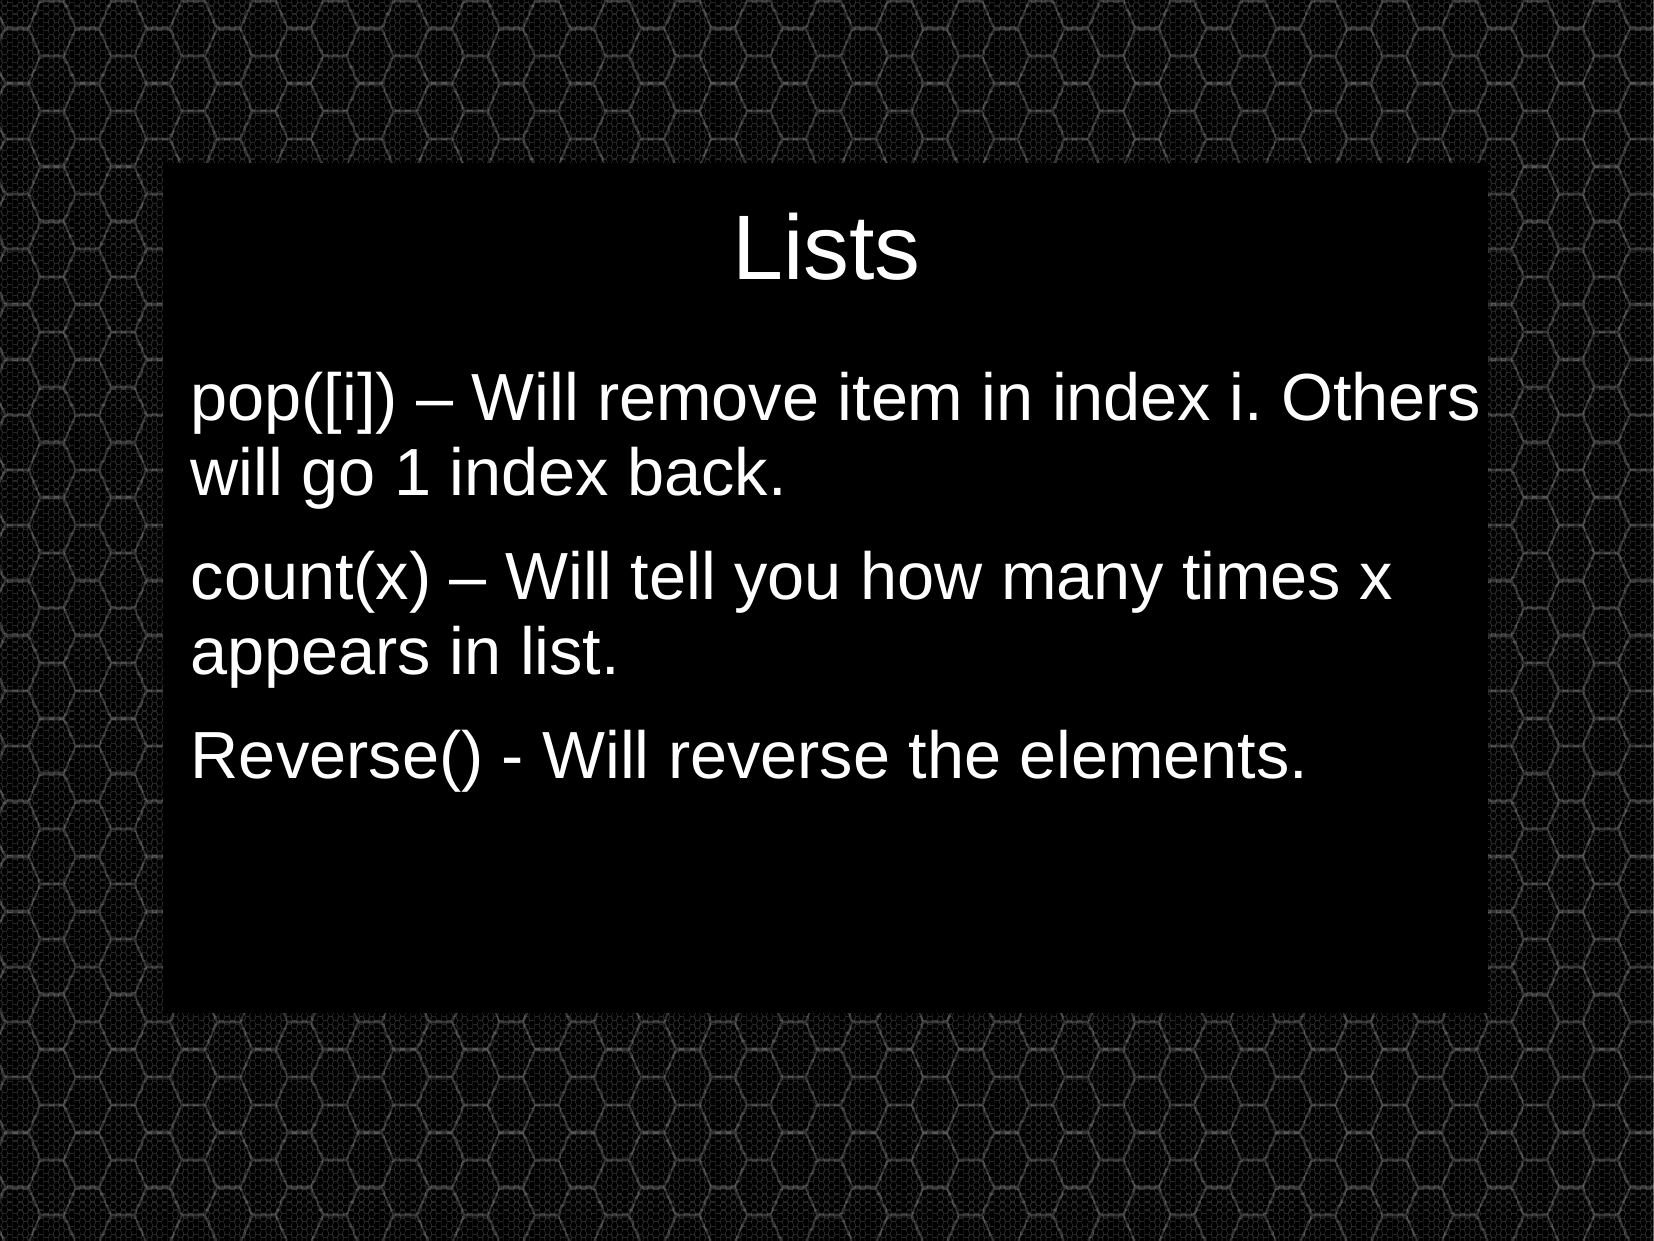

# Lists
pop([i]) – Will remove item in index i. Others will go 1 index back.
count(x) – Will tell you how many times x appears in list.
Reverse() - Will reverse the elements.